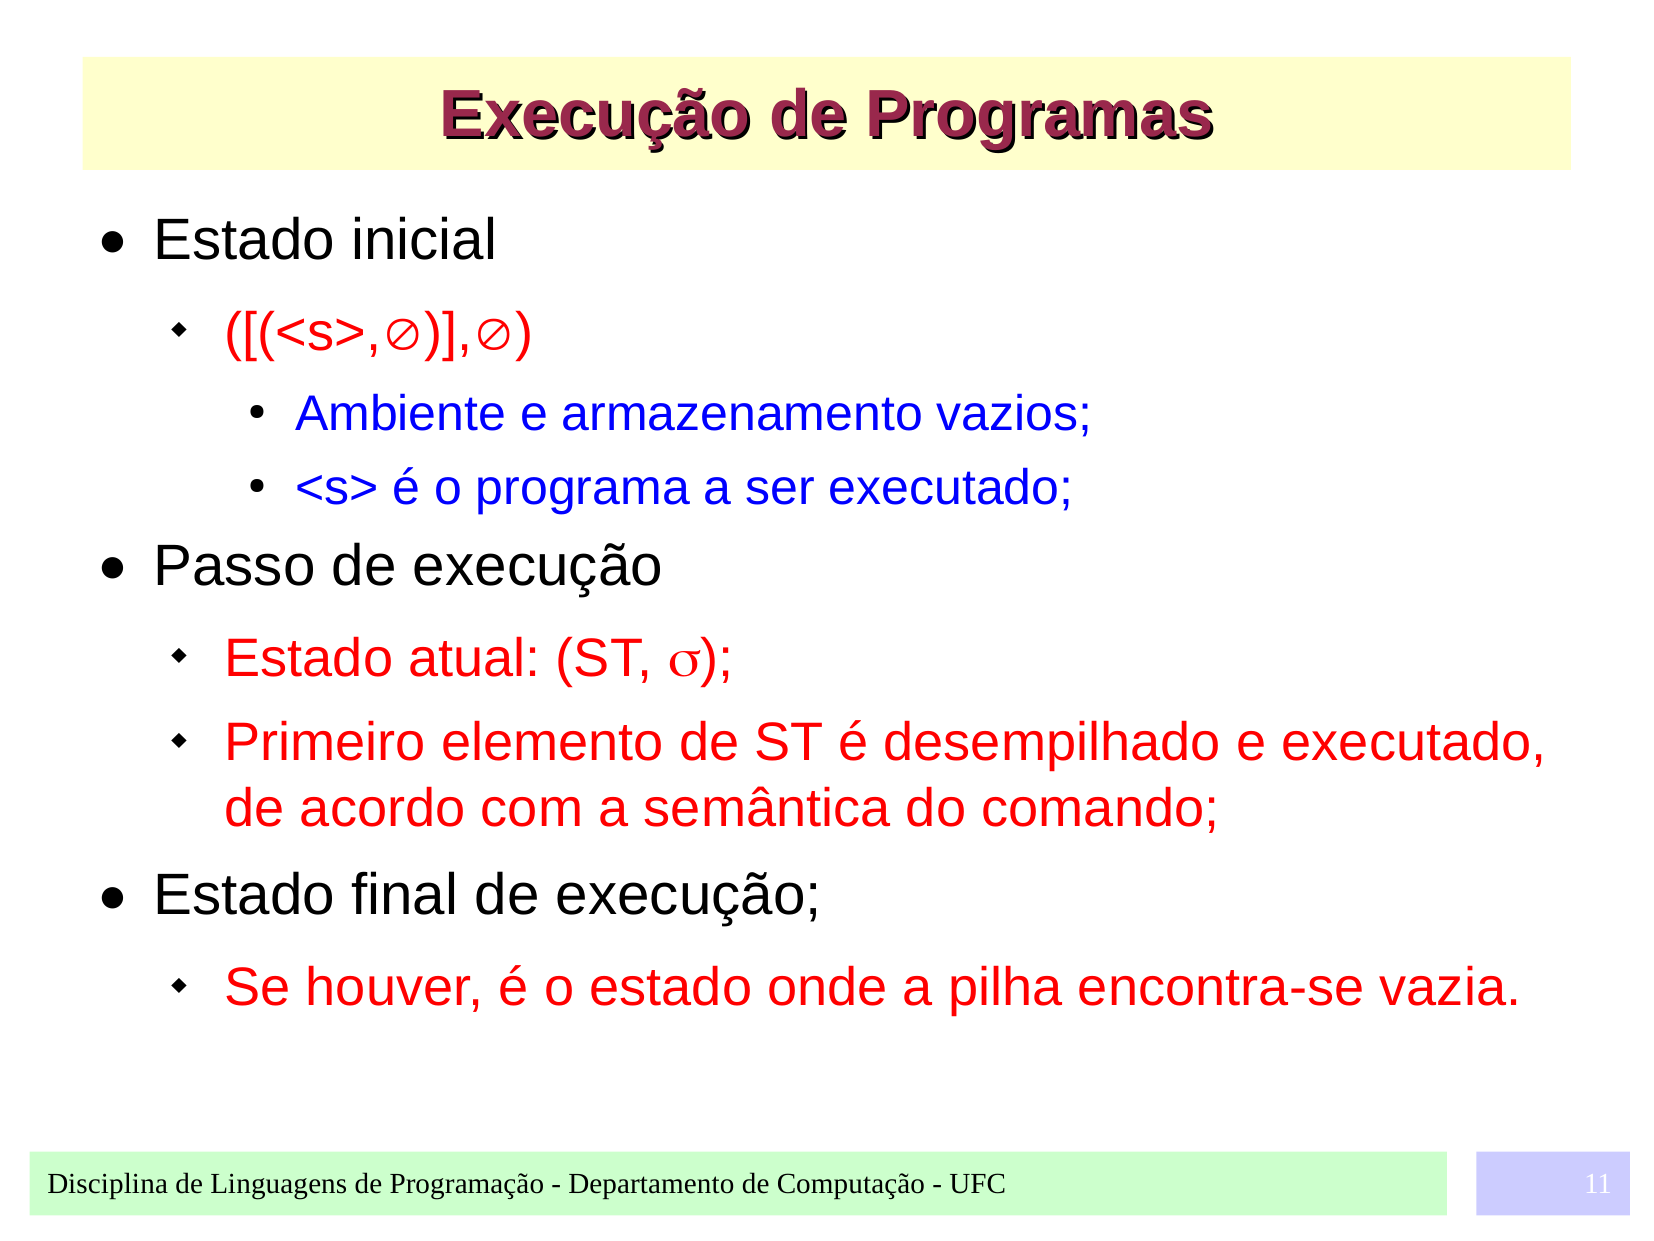

# Execução de Programas
Estado inicial
([(<s>,Æ)],Æ)
Ambiente e armazenamento vazios;
<s> é o programa a ser executado;
Passo de execução
Estado atual: (ST, s);
Primeiro elemento de ST é desempilhado e executado, de acordo com a semântica do comando;
Estado final de execução;
Se houver, é o estado onde a pilha encontra-se vazia.
Disciplina de Linguagens de Programação - Departamento de Computação - UFC
11